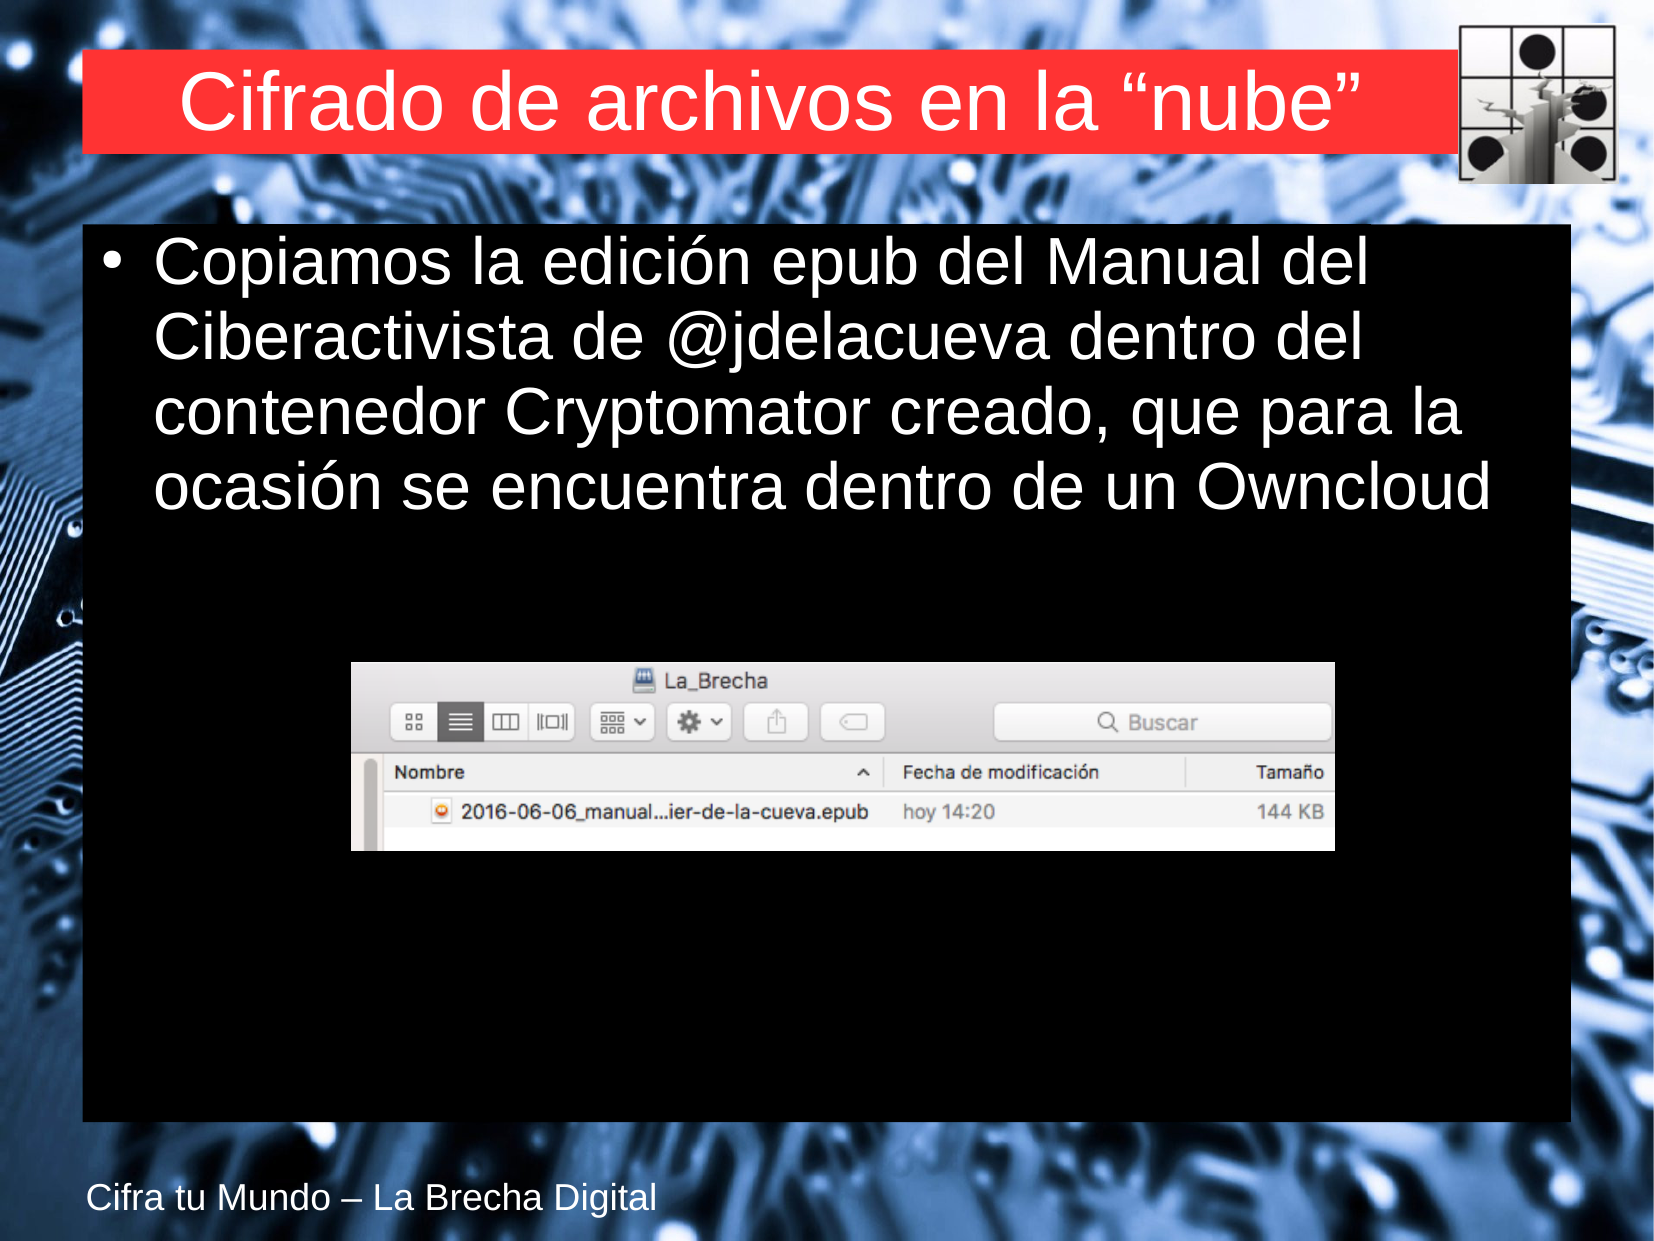

Tráfico de datos seguro con Tor y/o VPN
Cifrado de archivos en la “nube”
# Copiamos la edición epub del Manual del Ciberactivista de @jdelacueva dentro del contenedor Cryptomator creado, que para la ocasión se encuentra dentro de un Owncloud
5351200756580023
Cifra tu Mundo – La Brecha Digital